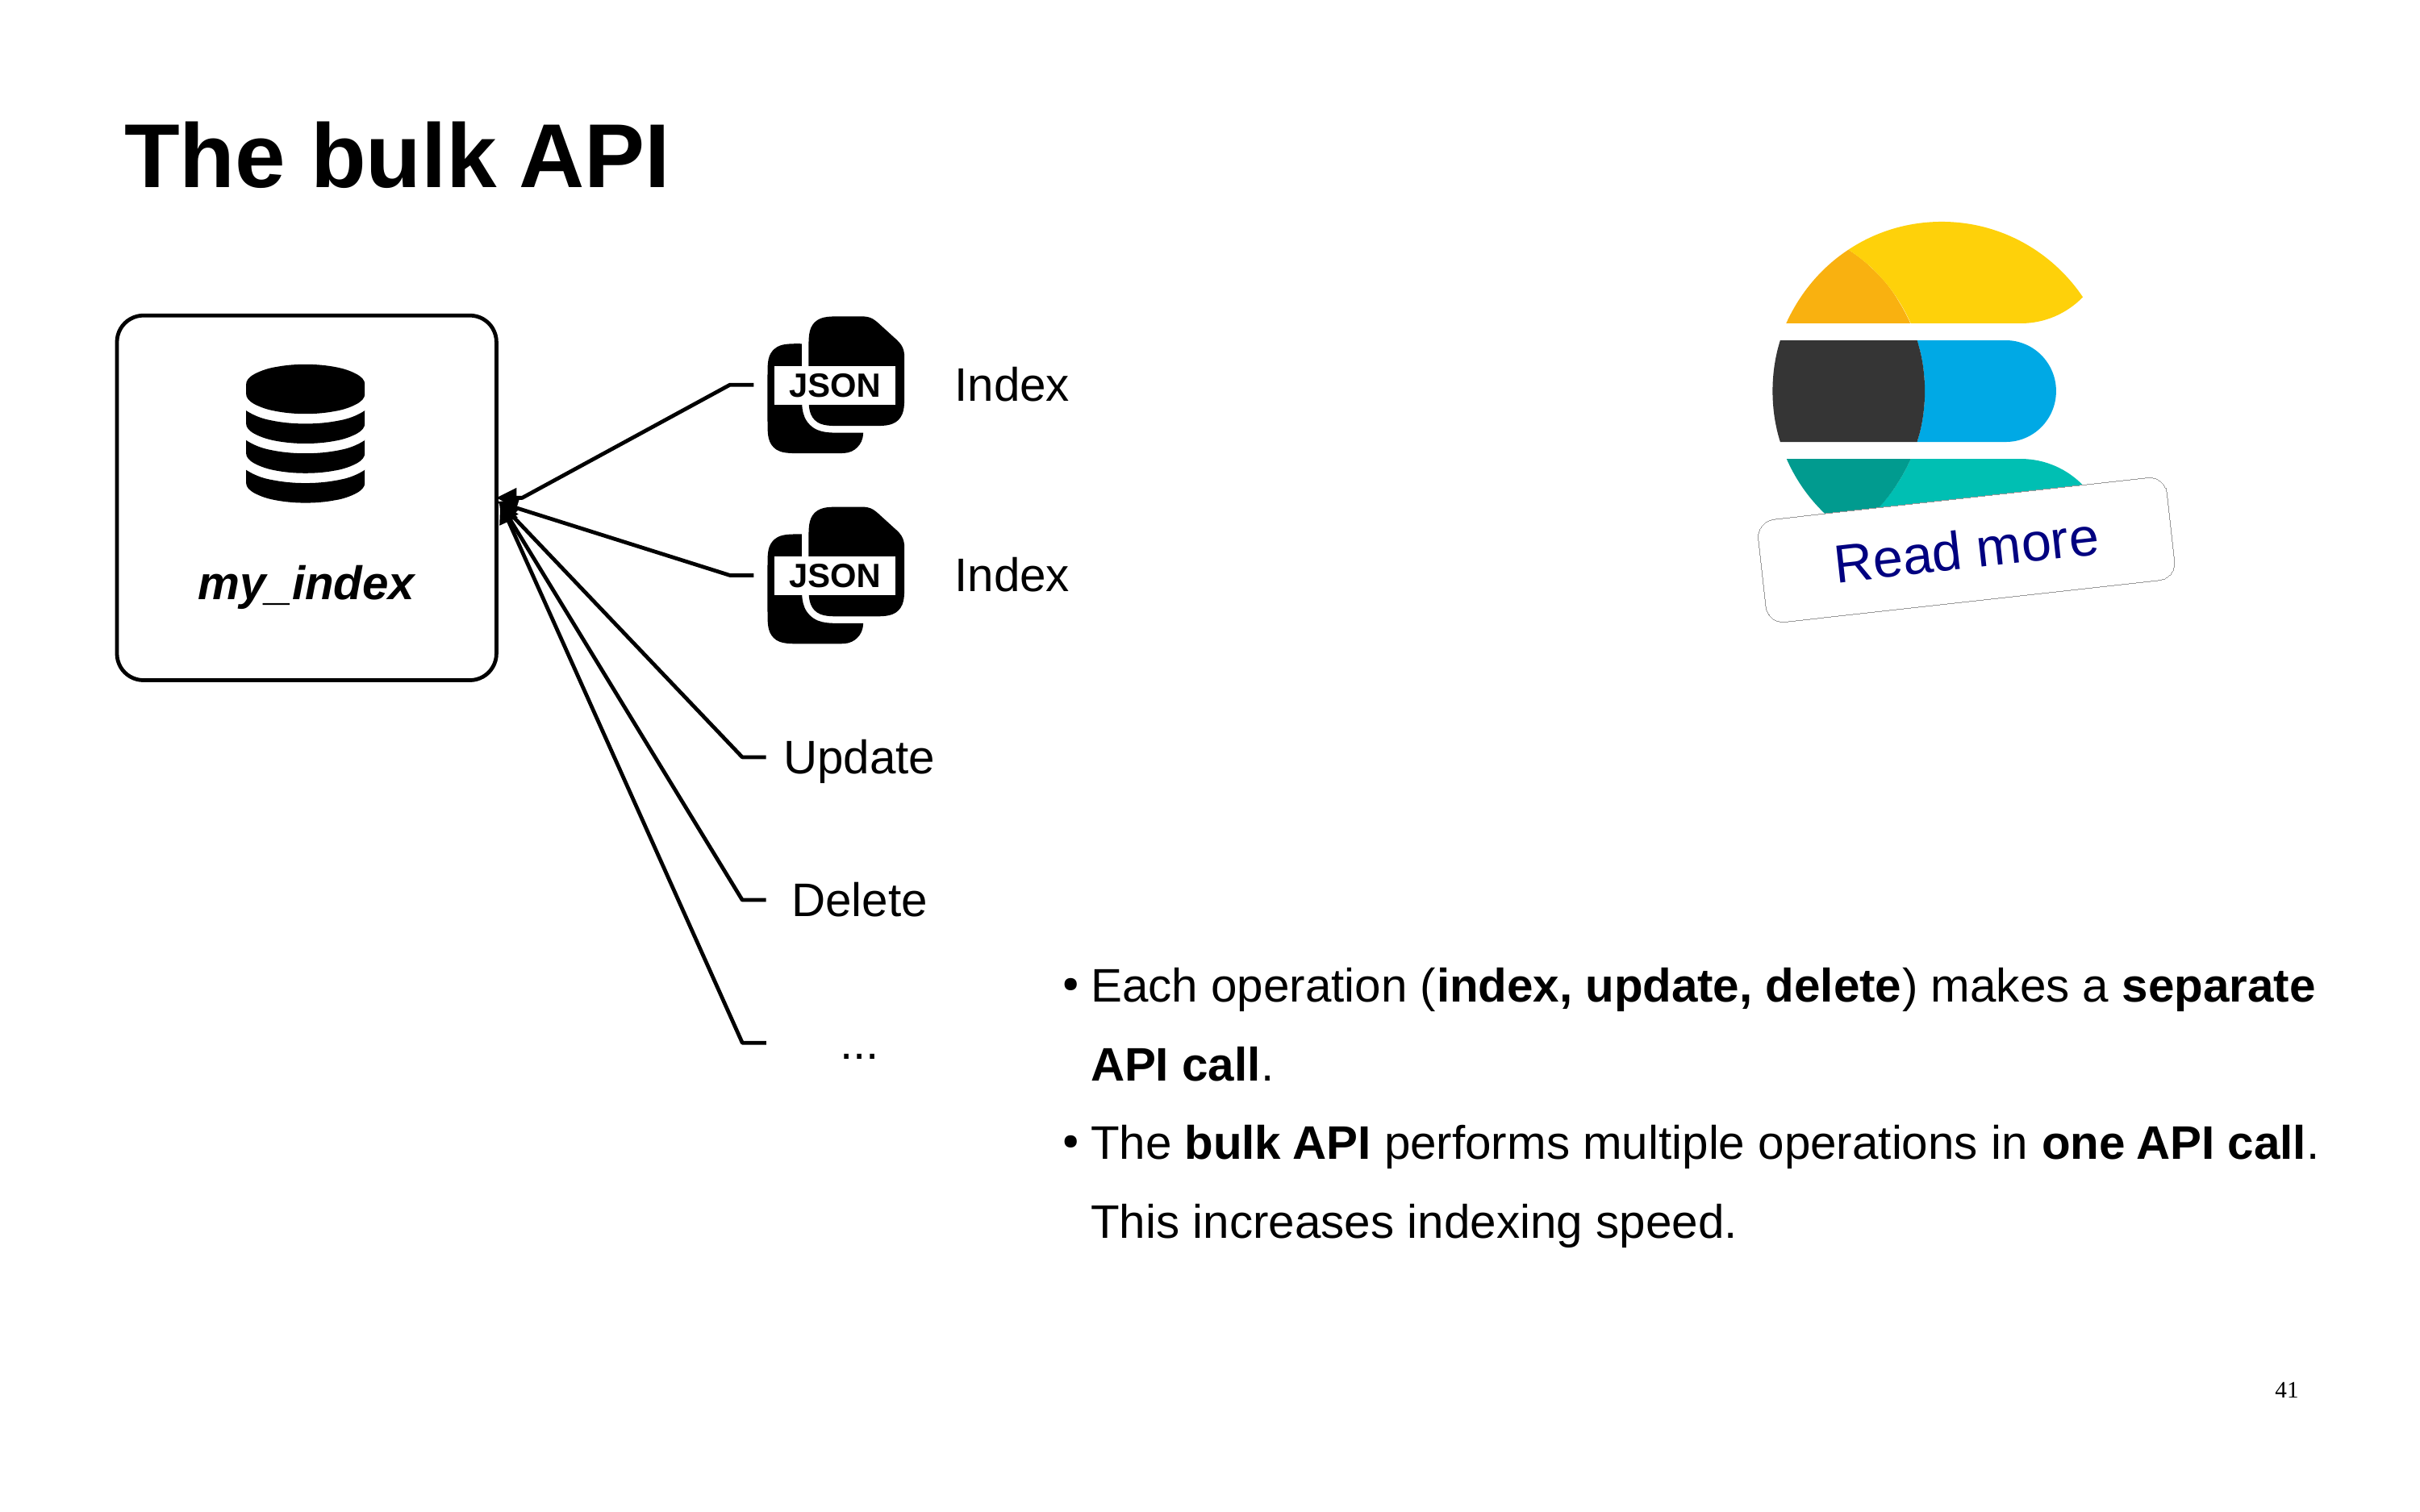

The bulk API
my_index
Index
JSON
Read more
Index
JSON
Update
Delete
Each operation (index, update, delete) makes a separate API call.
The bulk API performs multiple operations in one API call. This increases indexing speed.
...
41